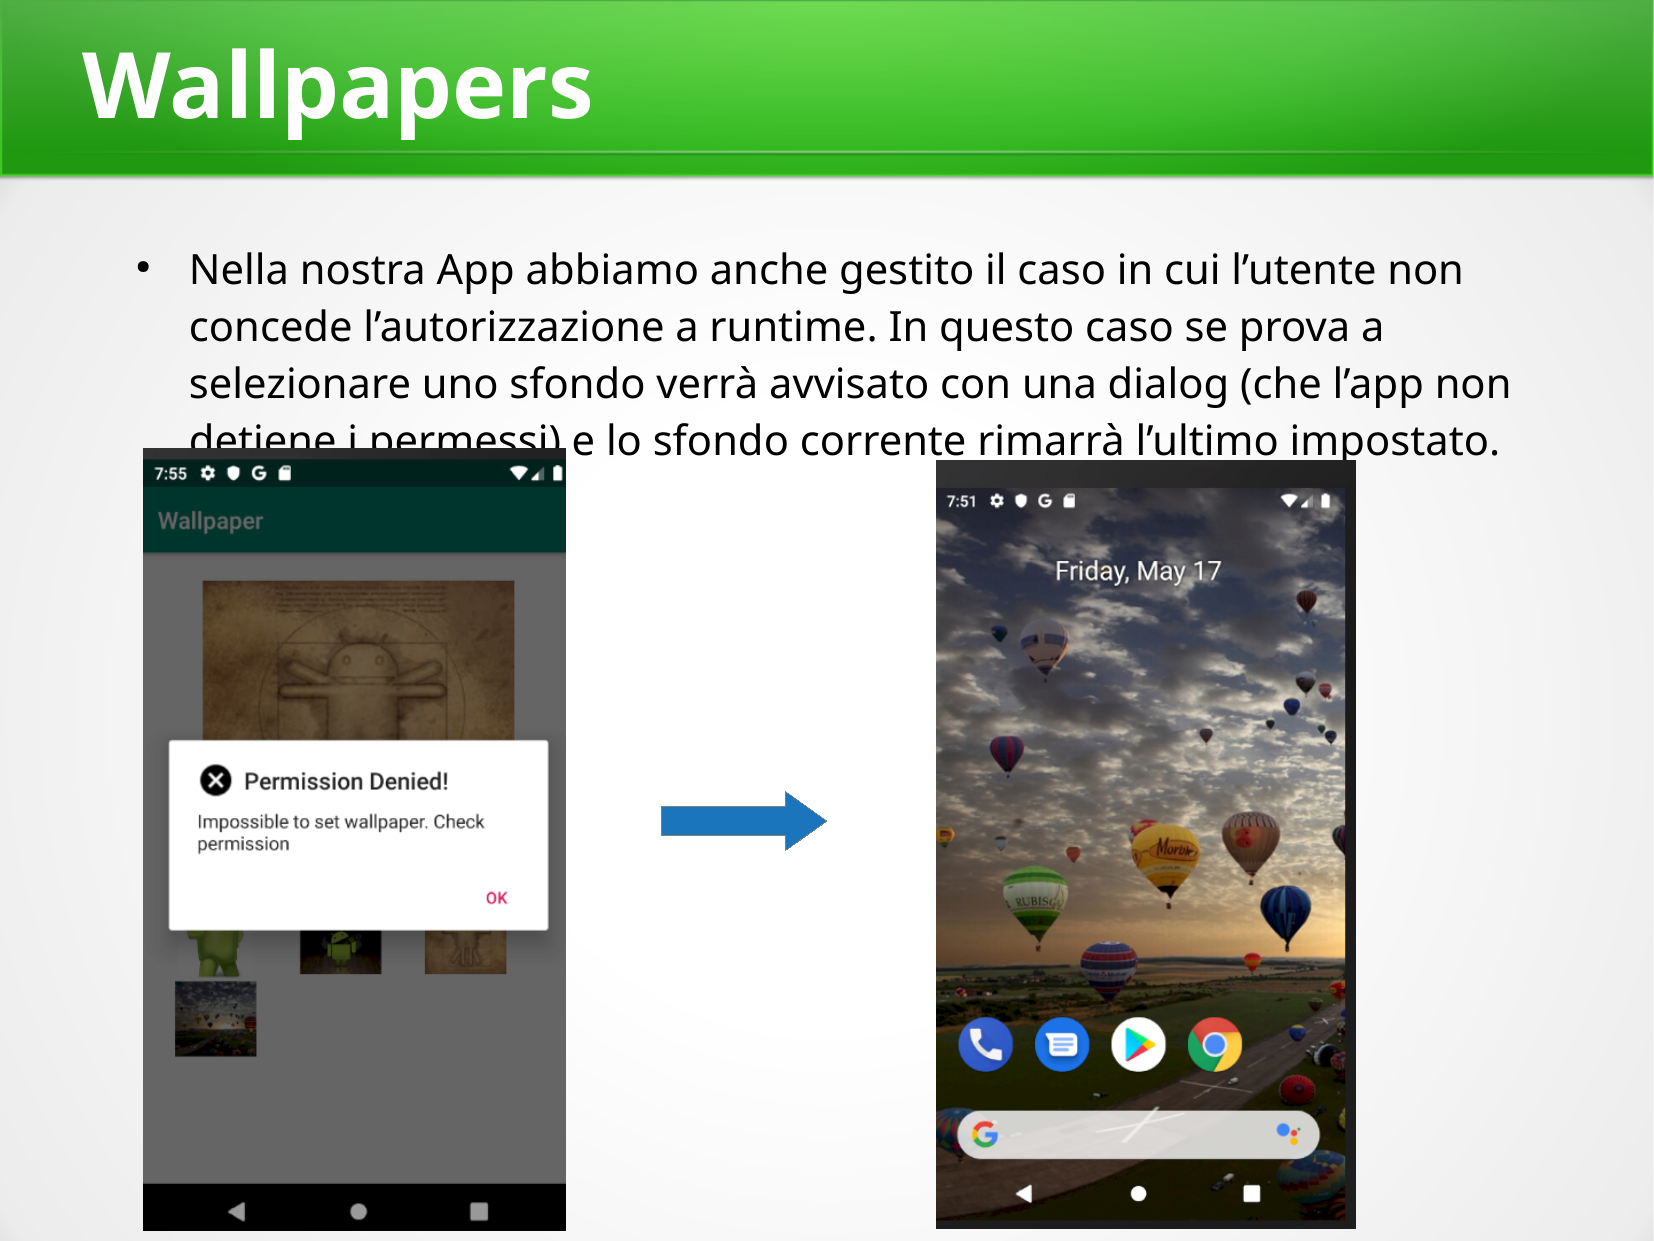

# Wallpapers
Nella nostra App abbiamo anche gestito il caso in cui l’utente non concede l’autorizzazione a runtime. In questo caso se prova a selezionare uno sfondo verrà avvisato con una dialog (che l’app non detiene i permessi) e lo sfondo corrente rimarrà l’ultimo impostato.